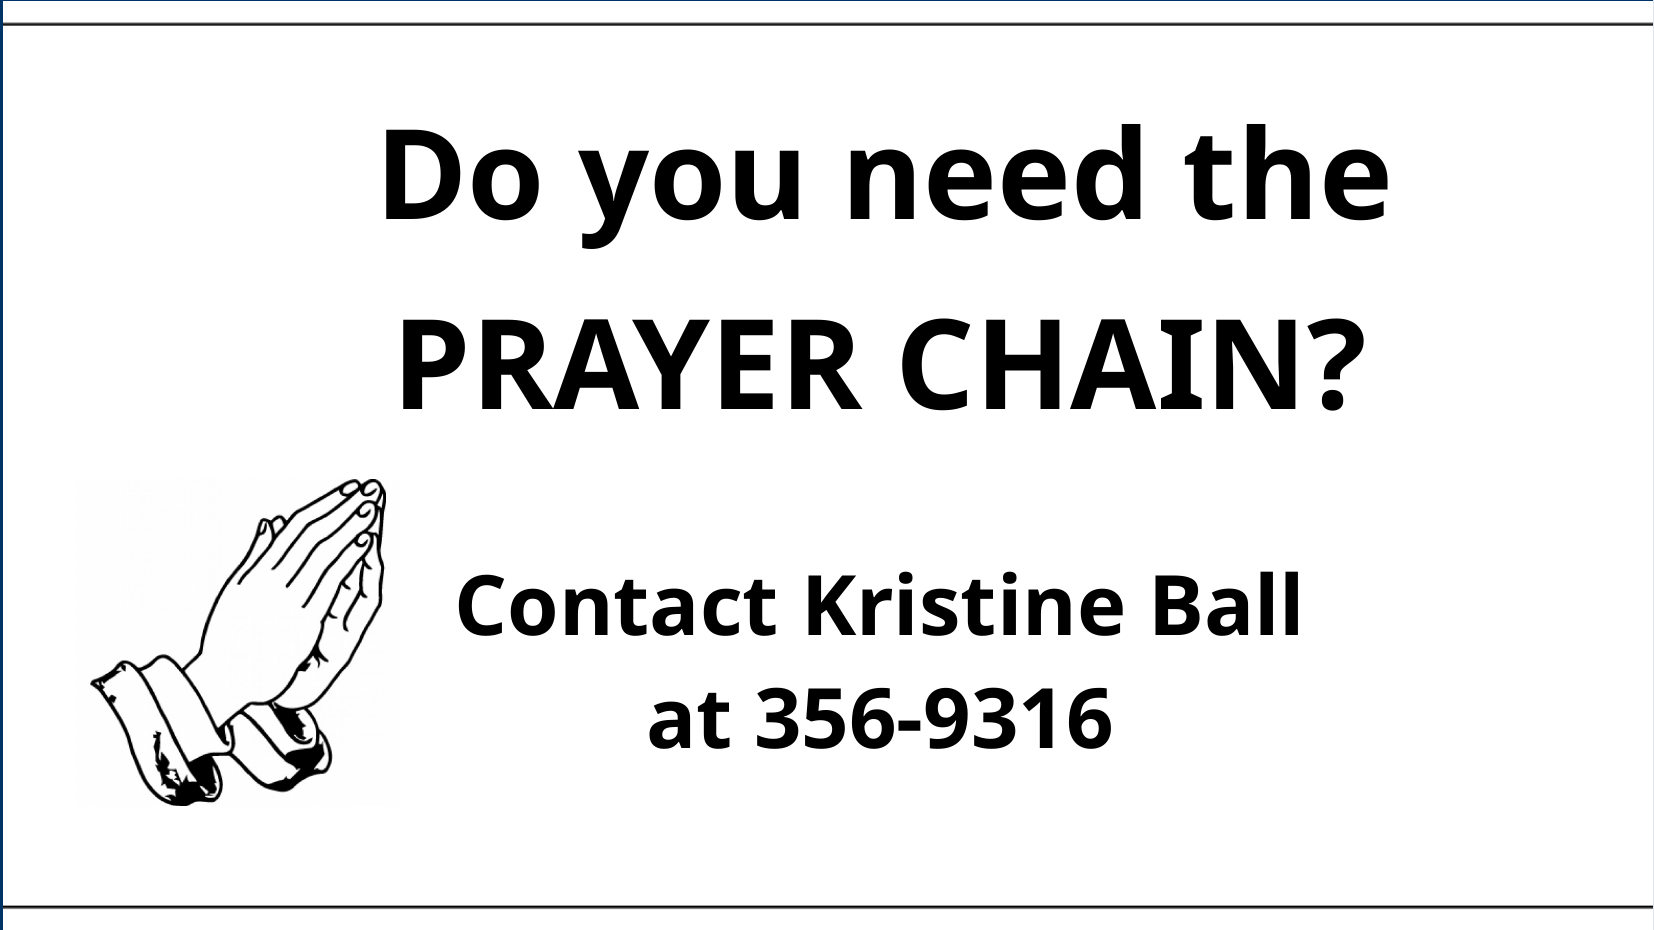

Do you need the PRAYER CHAIN?
Contact Kristine Ball
at 356-9316